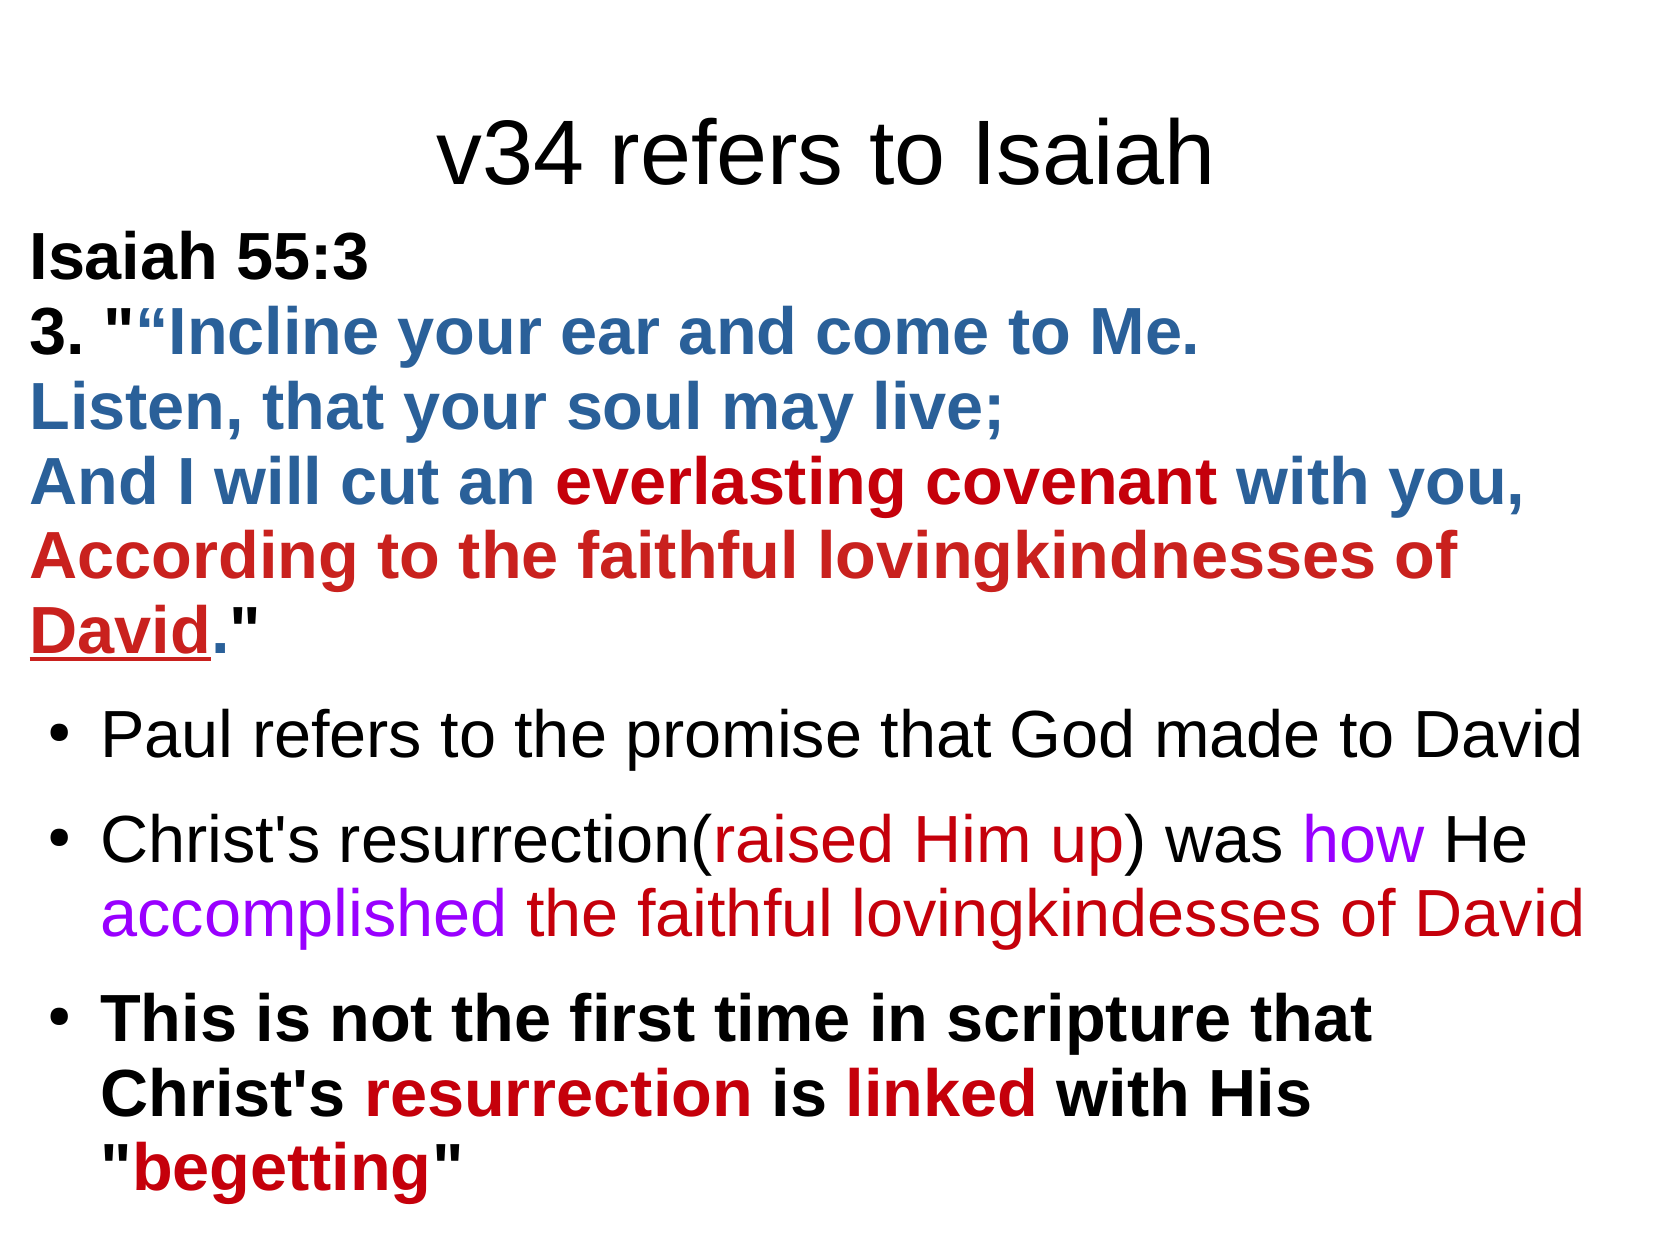

# v34 refers to Isaiah
Isaiah 55:3
3. "“Incline your ear and come to Me.
Listen, that your soul may live;
And I will cut an everlasting covenant with you,
According to the faithful lovingkindnesses of David."
Paul refers to the promise that God made to David
Christ's resurrection(raised Him up) was how He accomplished the faithful lovingkindesses of David
This is not the first time in scripture that Christ's resurrection is linked with His "begetting"